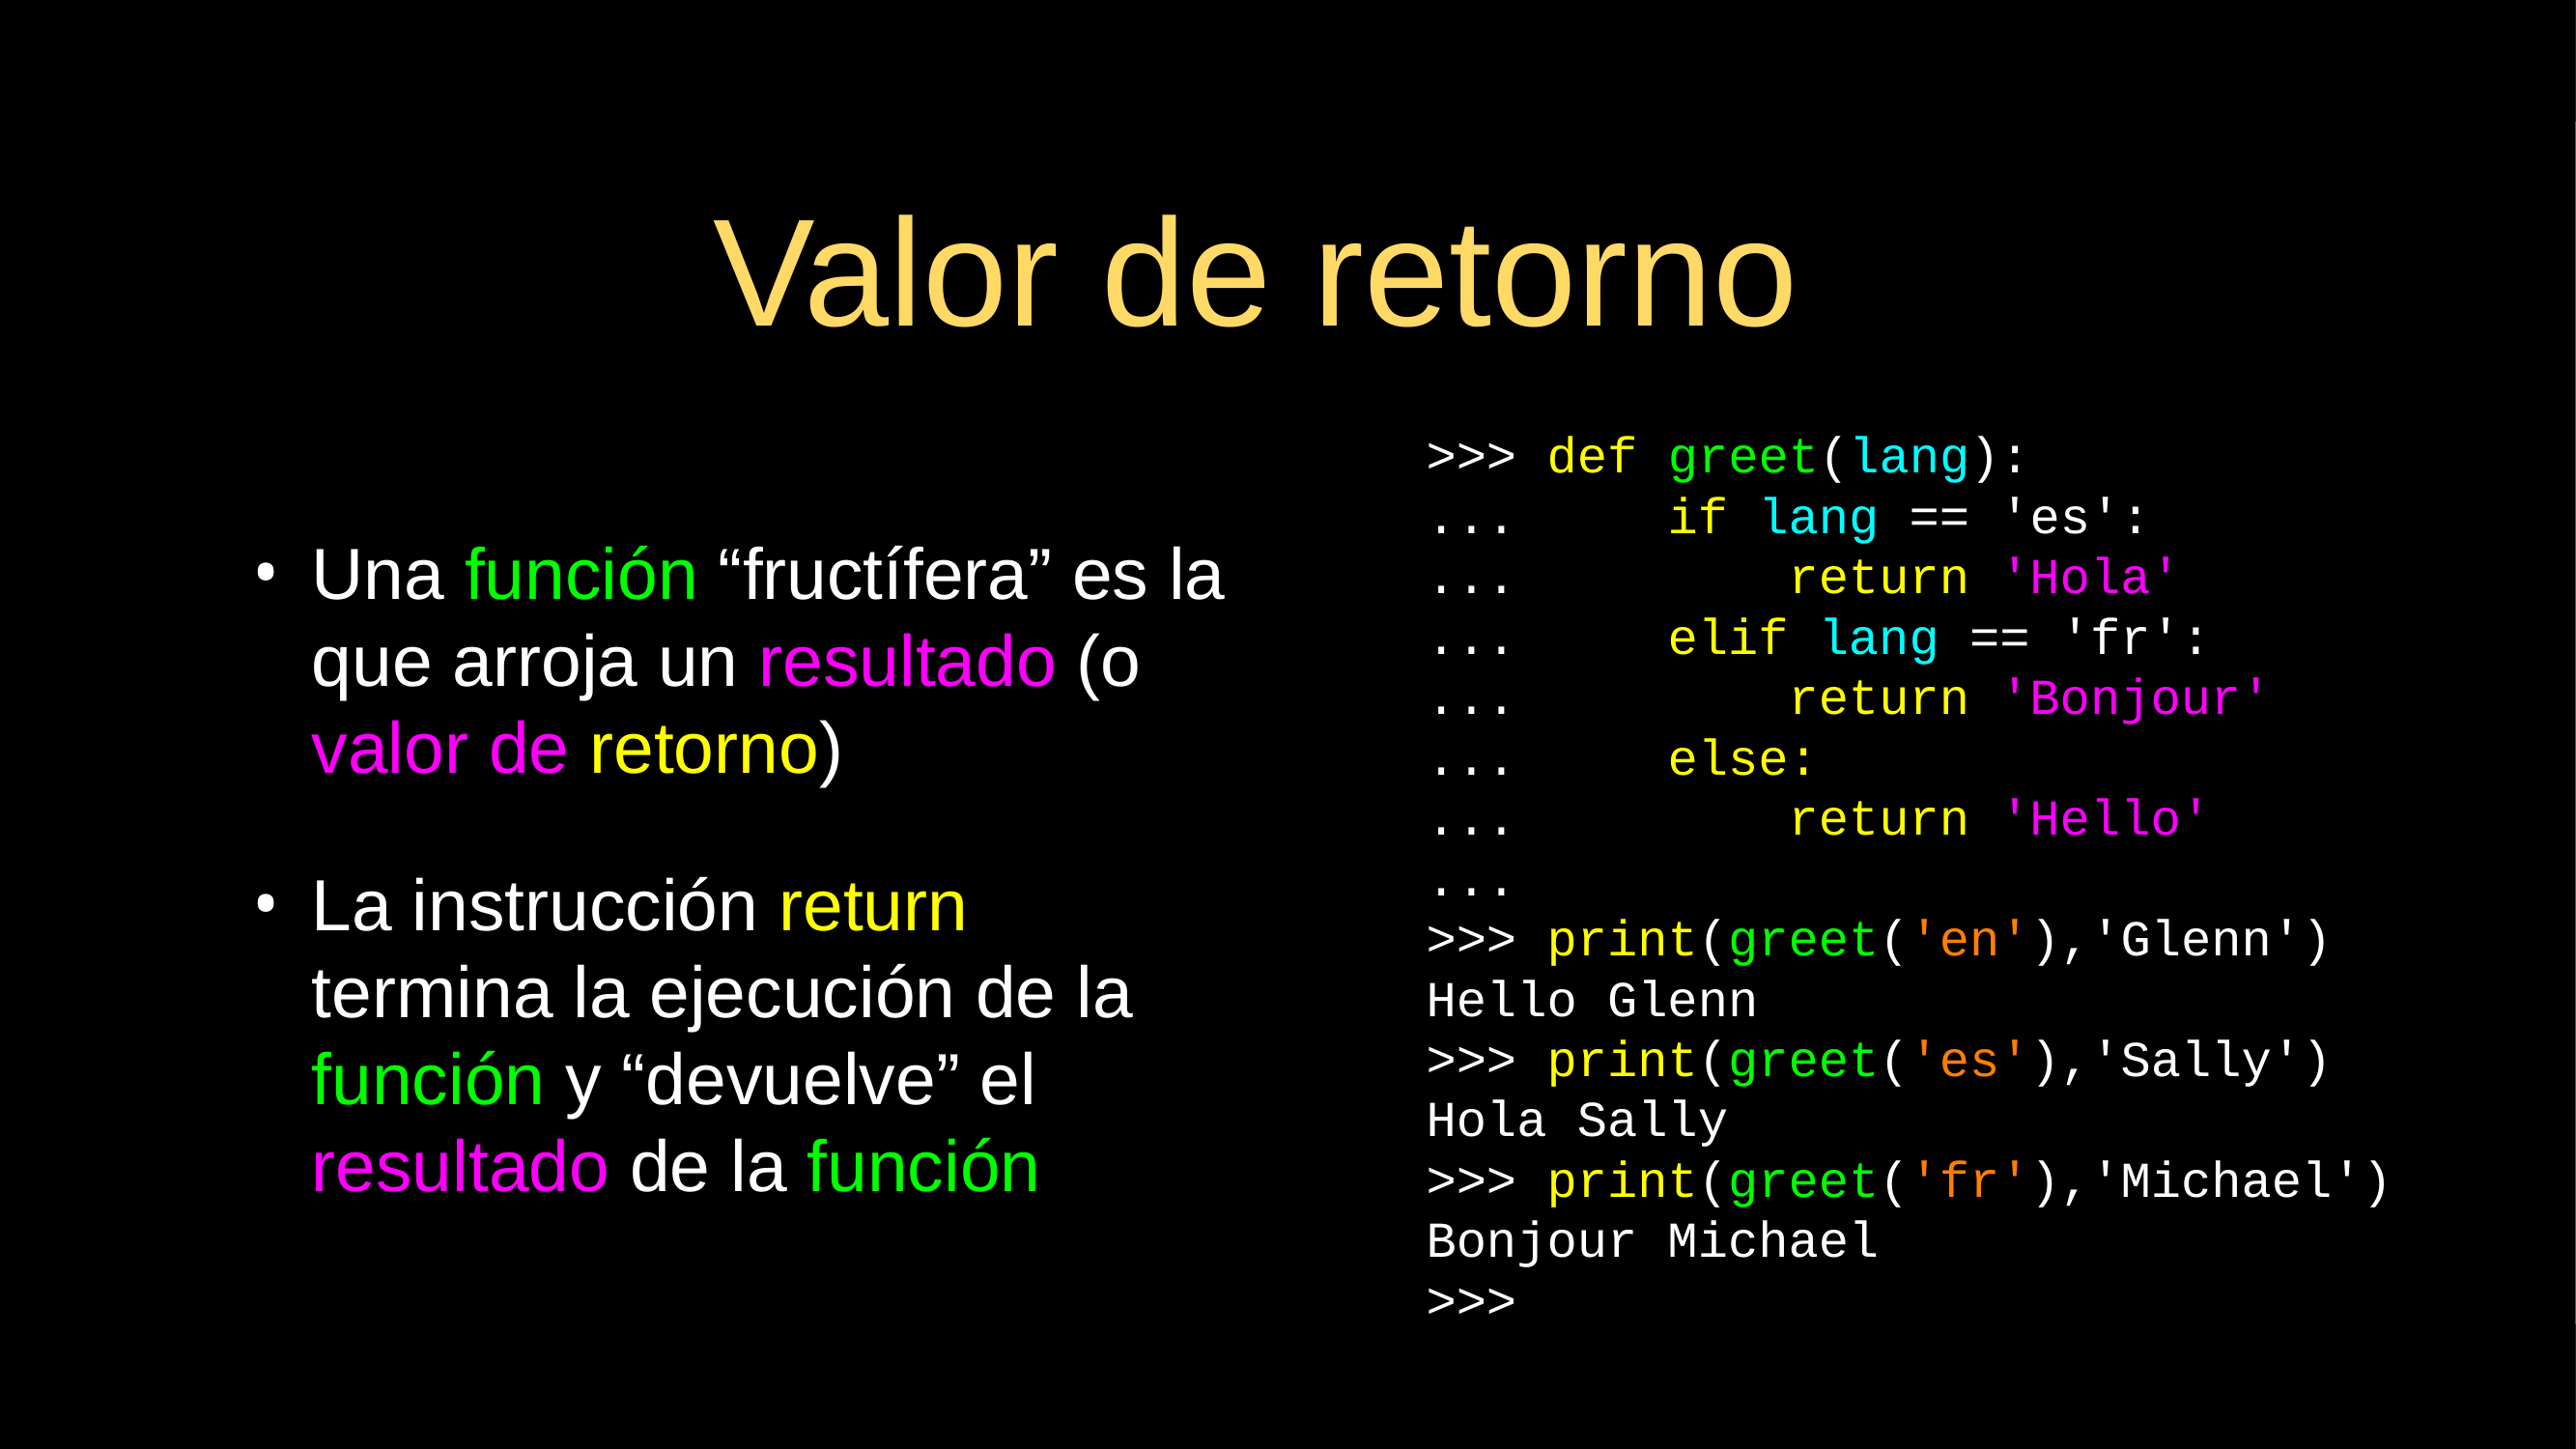

# Valor de retorno
>>> def greet(lang):
... if lang == 'es':
... return 'Hola'
... elif lang == 'fr':
... return 'Bonjour'
... else:
... return 'Hello'
...
>>> print(greet('en'),'Glenn')
Hello Glenn
>>> print(greet('es'),'Sally')
Hola Sally
>>> print(greet('fr'),'Michael')
Bonjour Michael
>>>
Una función “fructífera” es la que arroja un resultado (o valor de retorno)
La instrucción return termina la ejecución de la función y “devuelve” el resultado de la función